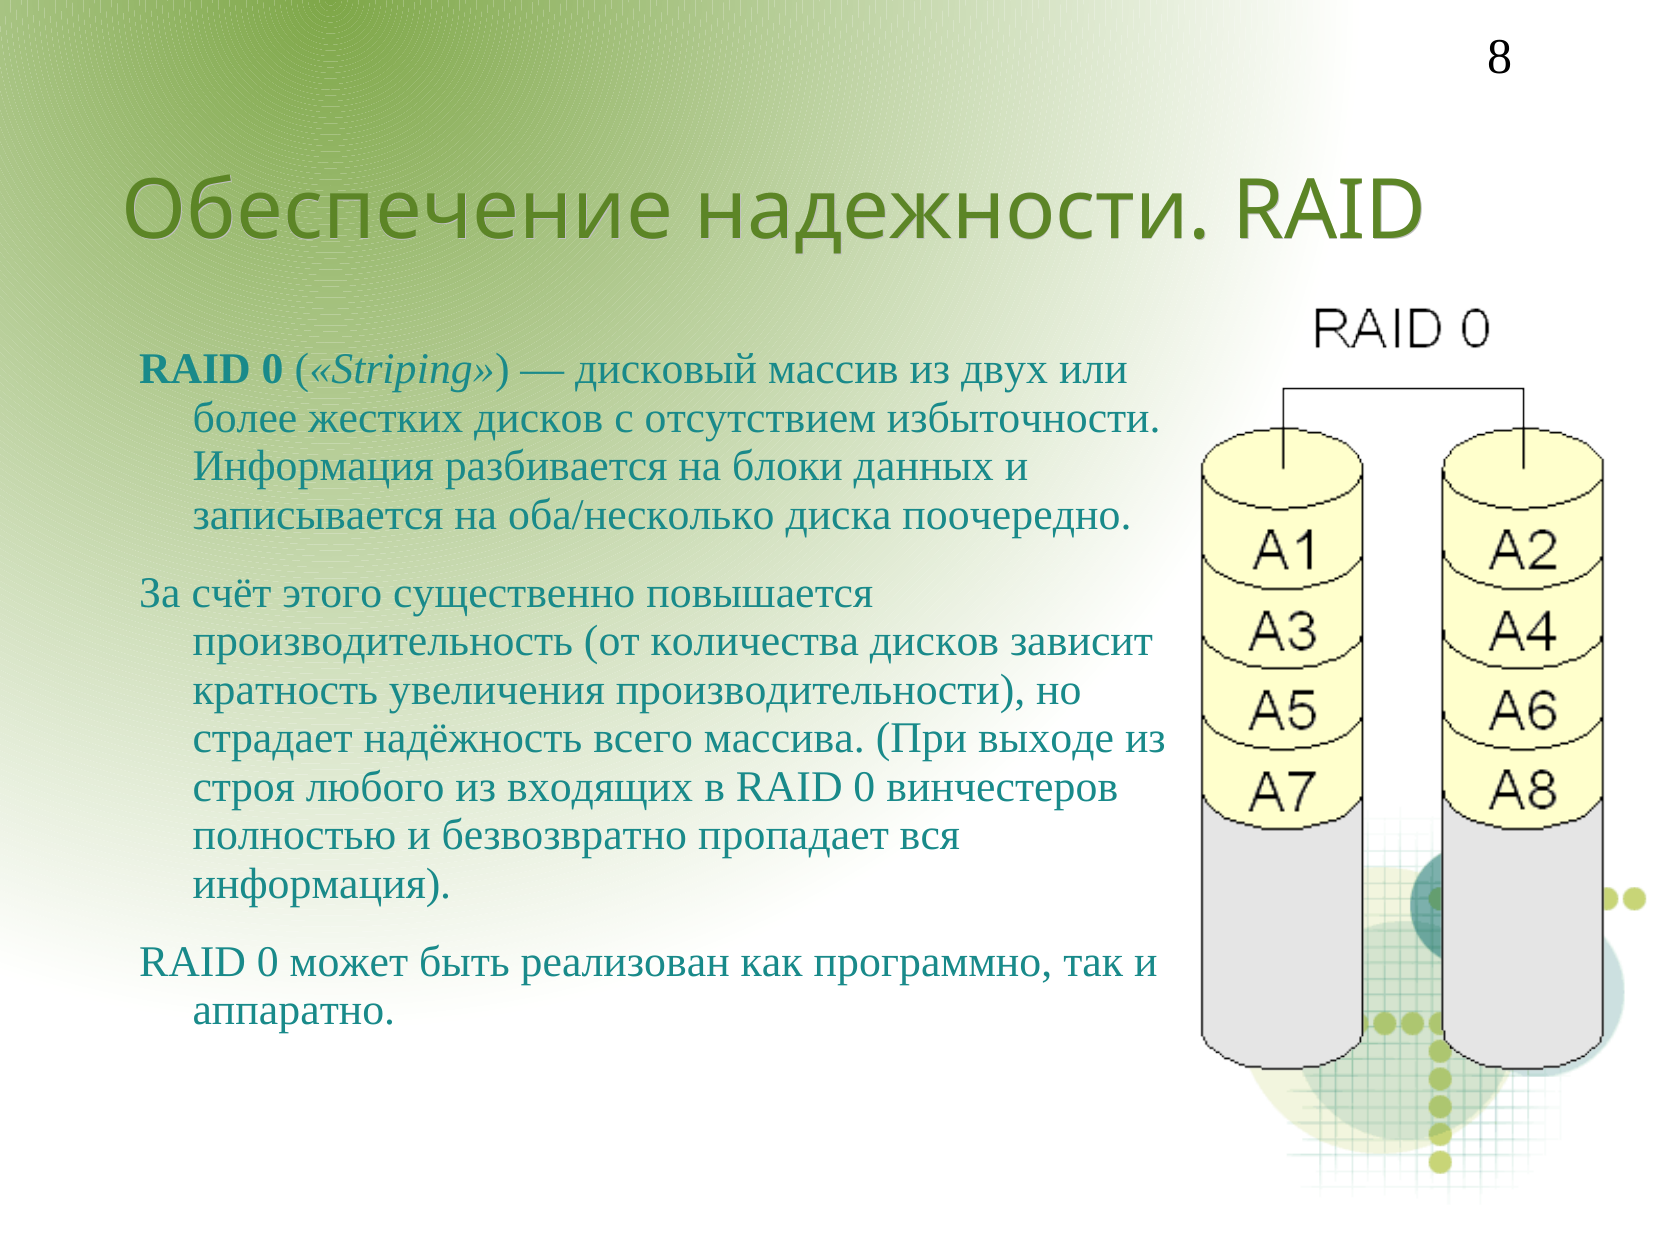

# Обеспечение надежности. RAID
RAID 0 («Striping») — дисковый массив из двух или более жестких дисков с отсутствием избыточности. Информация разбивается на блоки данных и записывается на оба/несколько диска поочередно.
За счёт этого существенно повышается производительность (от количества дисков зависит кратность увеличения производительности), но страдает надёжность всего массива. (При выходе из строя любого из входящих в RAID 0 винчестеров полностью и безвозвратно пропадает вся информация).
RAID 0 может быть реализован как программно, так и аппаратно.